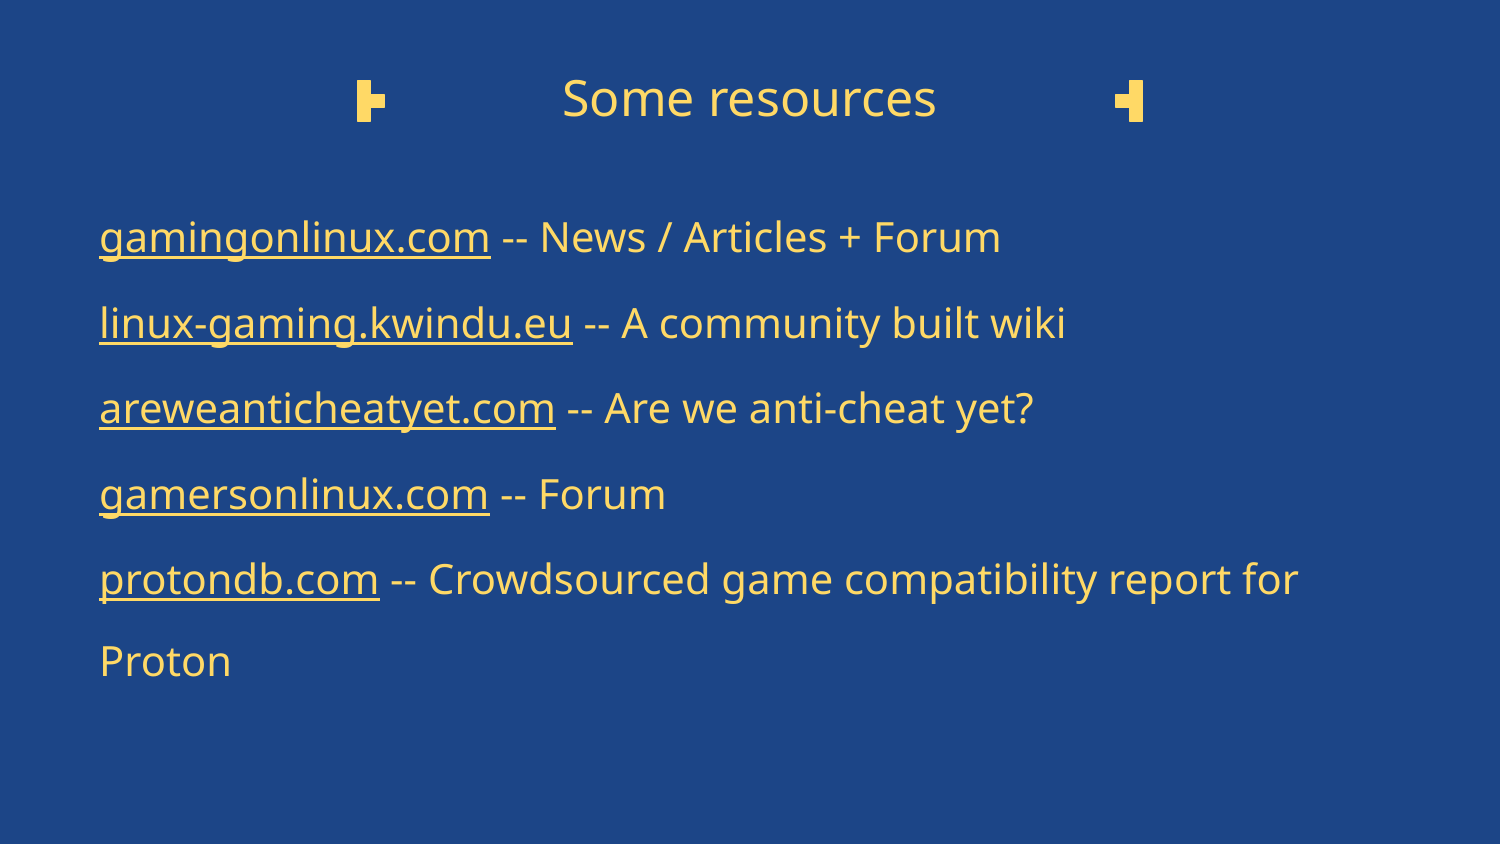

Some resources
# gamingonlinux.com -- News / Articles + Forum
linux-gaming.kwindu.eu -- A community built wiki
areweanticheatyet.com -- Are we anti-cheat yet?
gamersonlinux.com -- Forum
protondb.com -- Crowdsourced game compatibility report for Proton